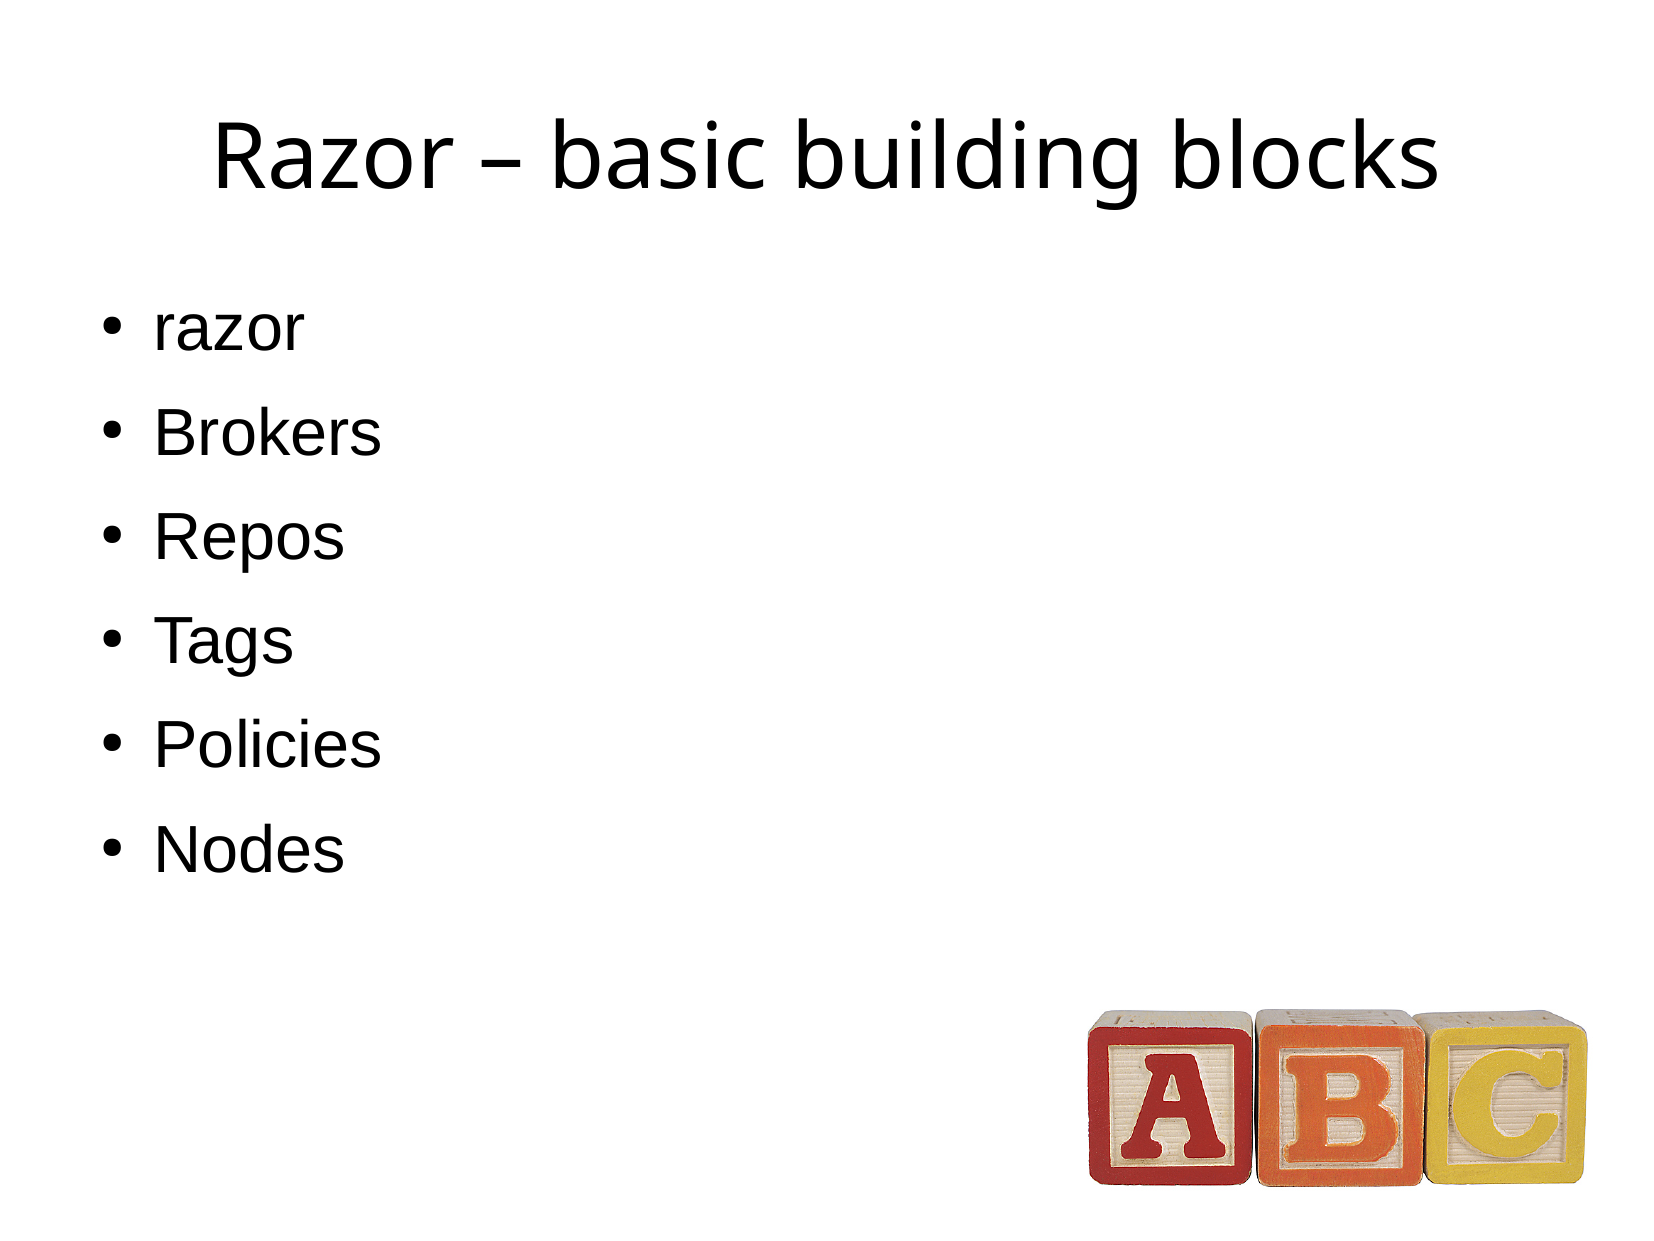

# Razor – basic building blocks
razor
Brokers
Repos
Tags
Policies
Nodes